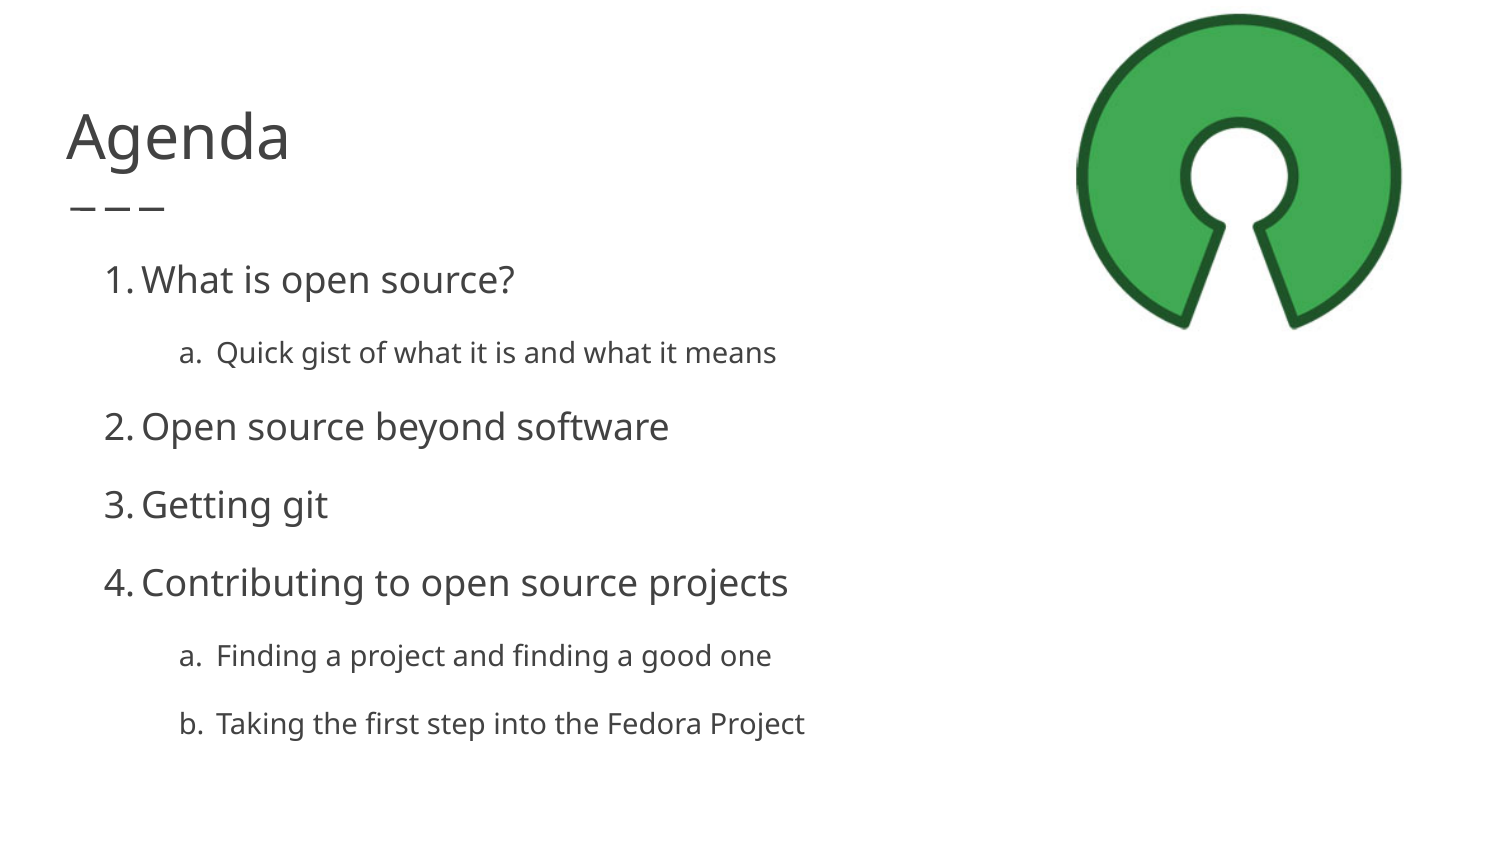

# Agenda
What is open source?
Quick gist of what it is and what it means
Open source beyond software
Getting git
Contributing to open source projects
Finding a project and finding a good one
Taking the first step into the Fedora Project